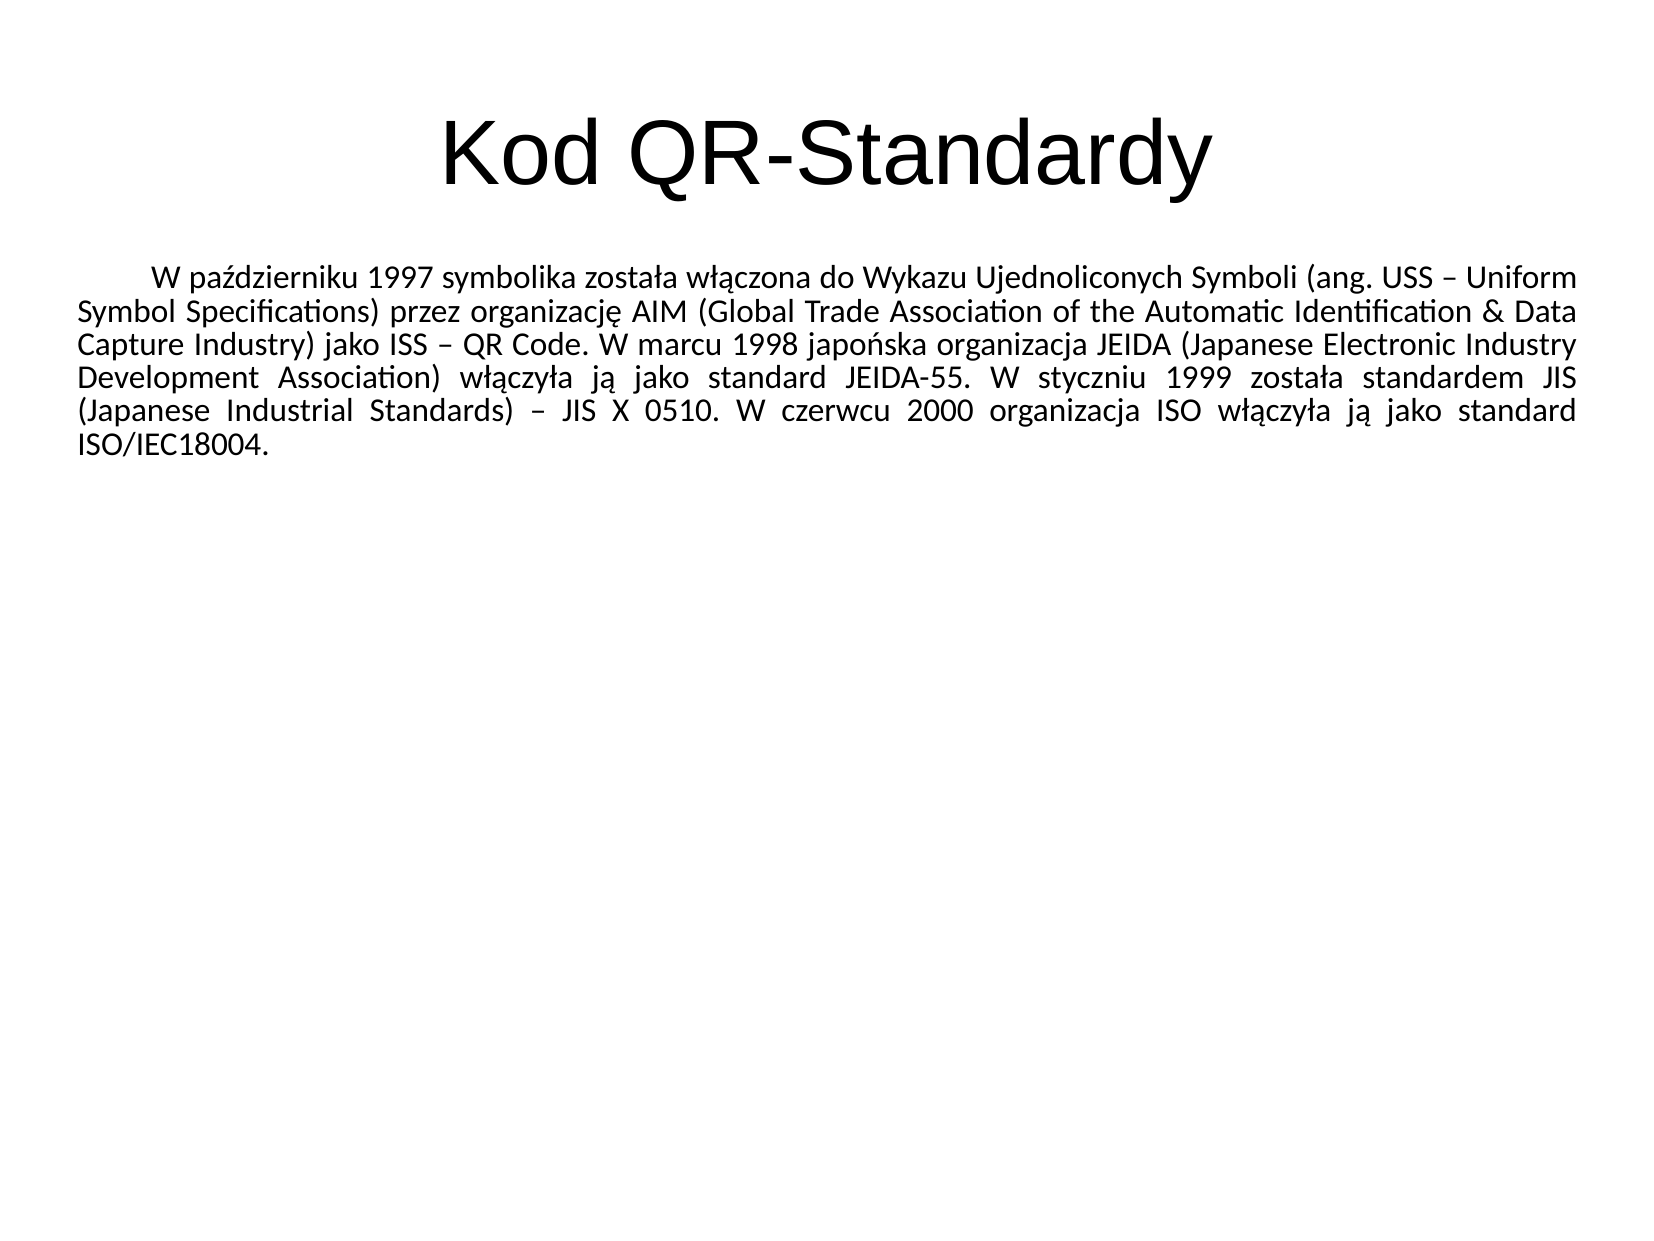

# Kod QR-Standardy
	W październiku 1997 symbolika została włączona do Wykazu Ujednoliconych Symboli (ang. USS – Uniform Symbol Specifications) przez organizację AIM (Global Trade Association of the Automatic Identification & Data Capture Industry) jako ISS – QR Code. W marcu 1998 japońska organizacja JEIDA (Japanese Electronic Industry Development Association) włączyła ją jako standard JEIDA-55. W styczniu 1999 została standardem JIS (Japanese Industrial Standards) – JIS X 0510. W czerwcu 2000 organizacja ISO włączyła ją jako standard ISO/IEC18004.